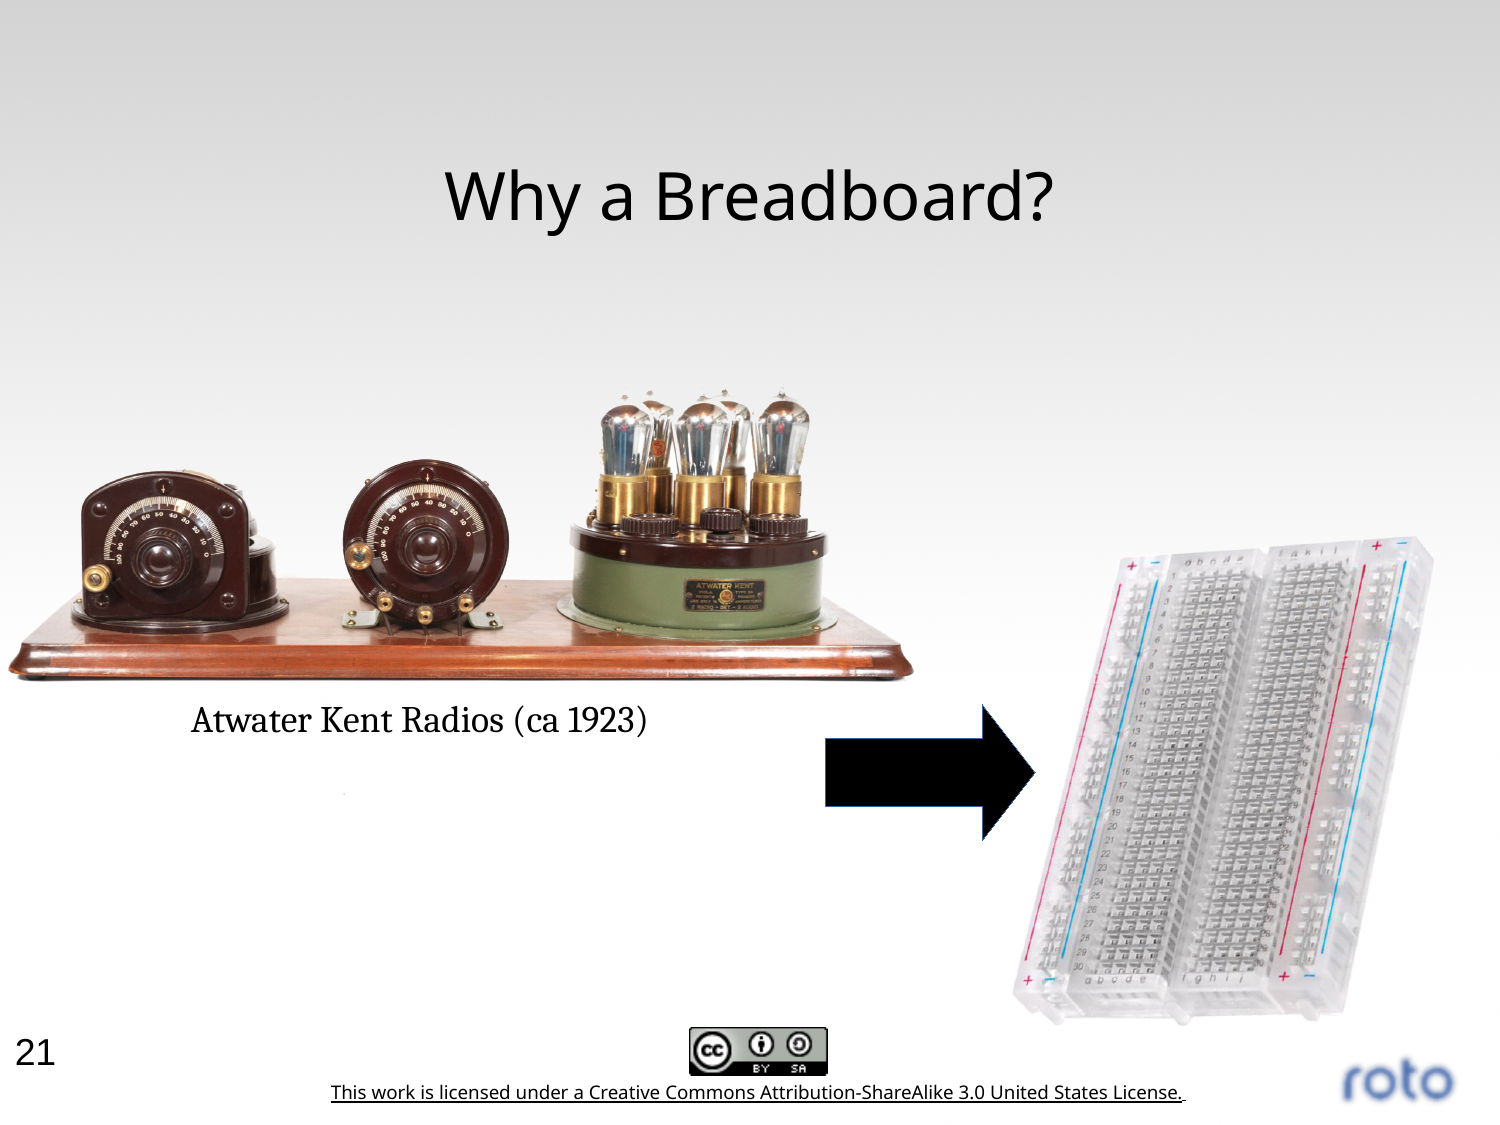

# Why a Breadboard?
Atwater Kent Radios (ca 1923)